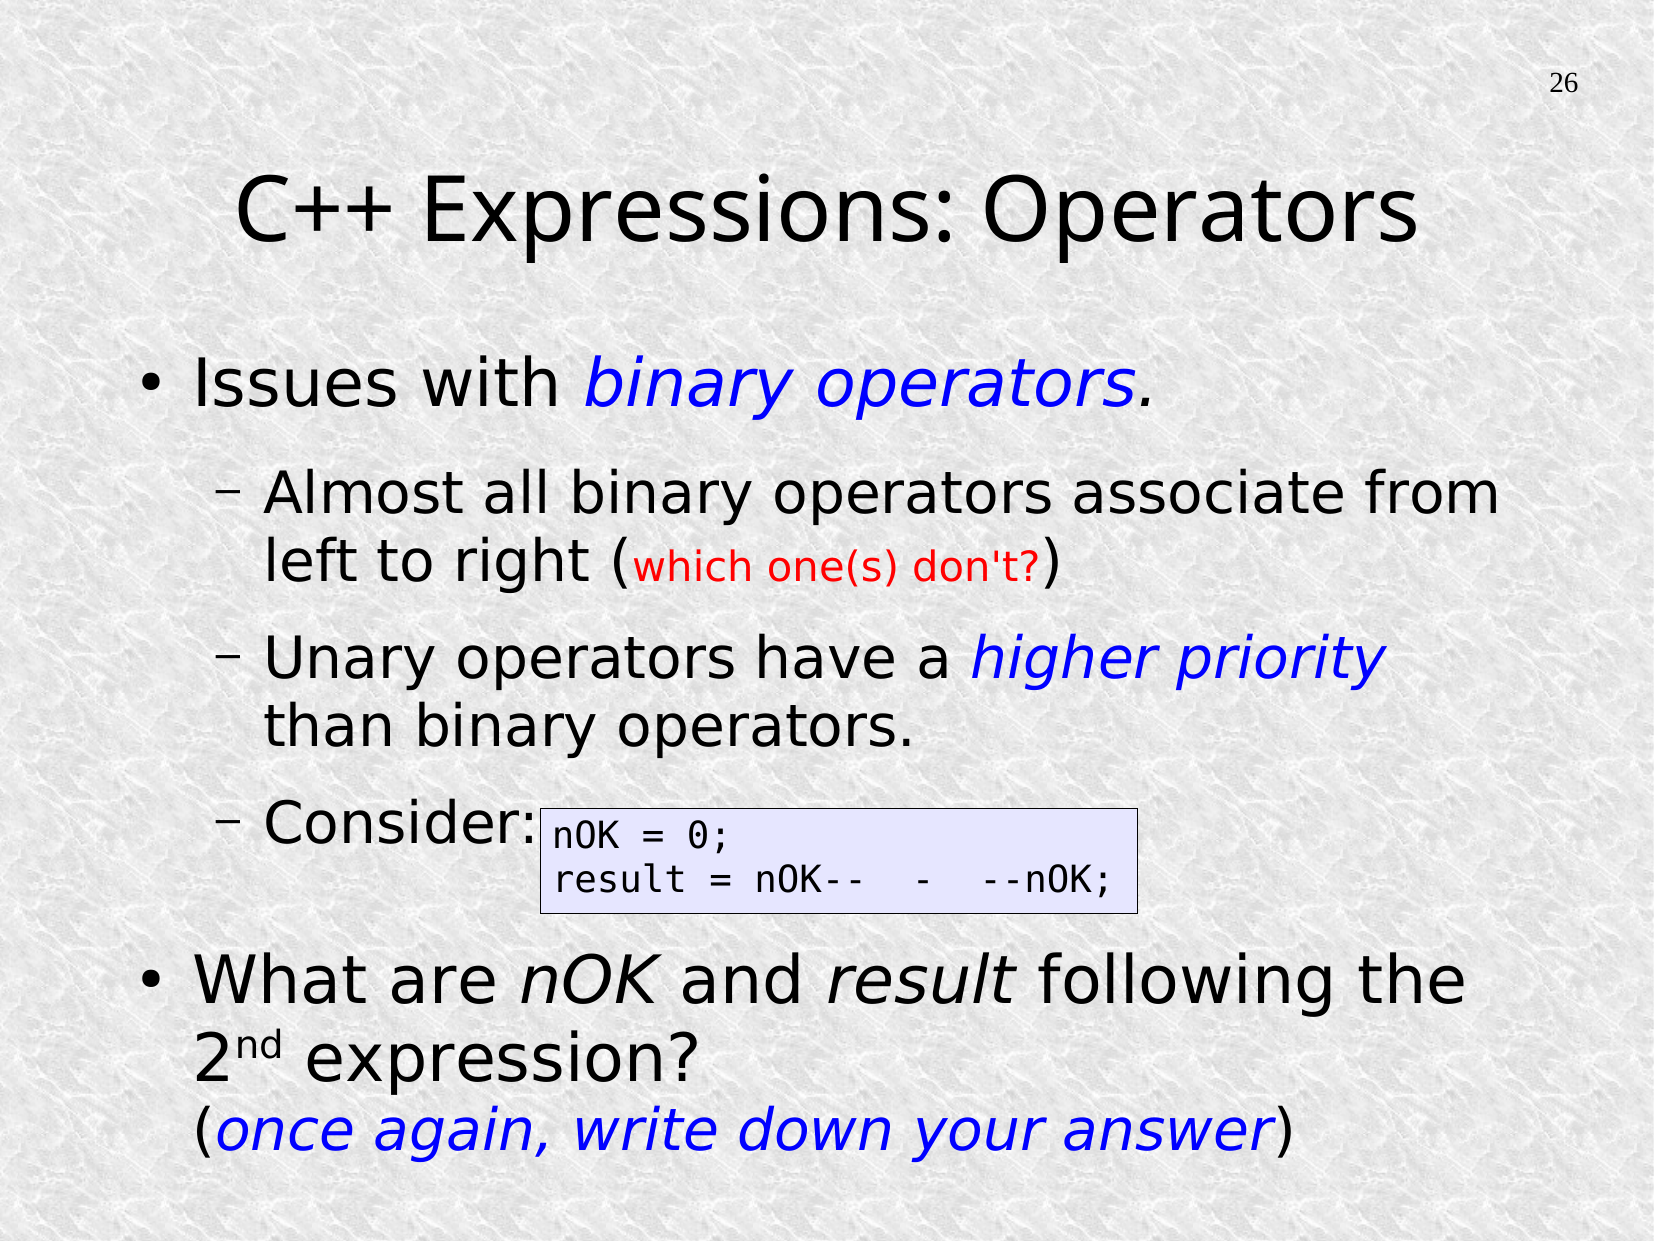

# C++ Expressions: Operators
26
Issues with binary operators.
Almost all binary operators associate from left to right (which one(s) don't?)
Unary operators have a higher priority than binary operators.
Consider:
What are nOK and result following the 2nd expression?
(once again, write down your answer)
nOK = 0;
result = nOK-- - --nOK;